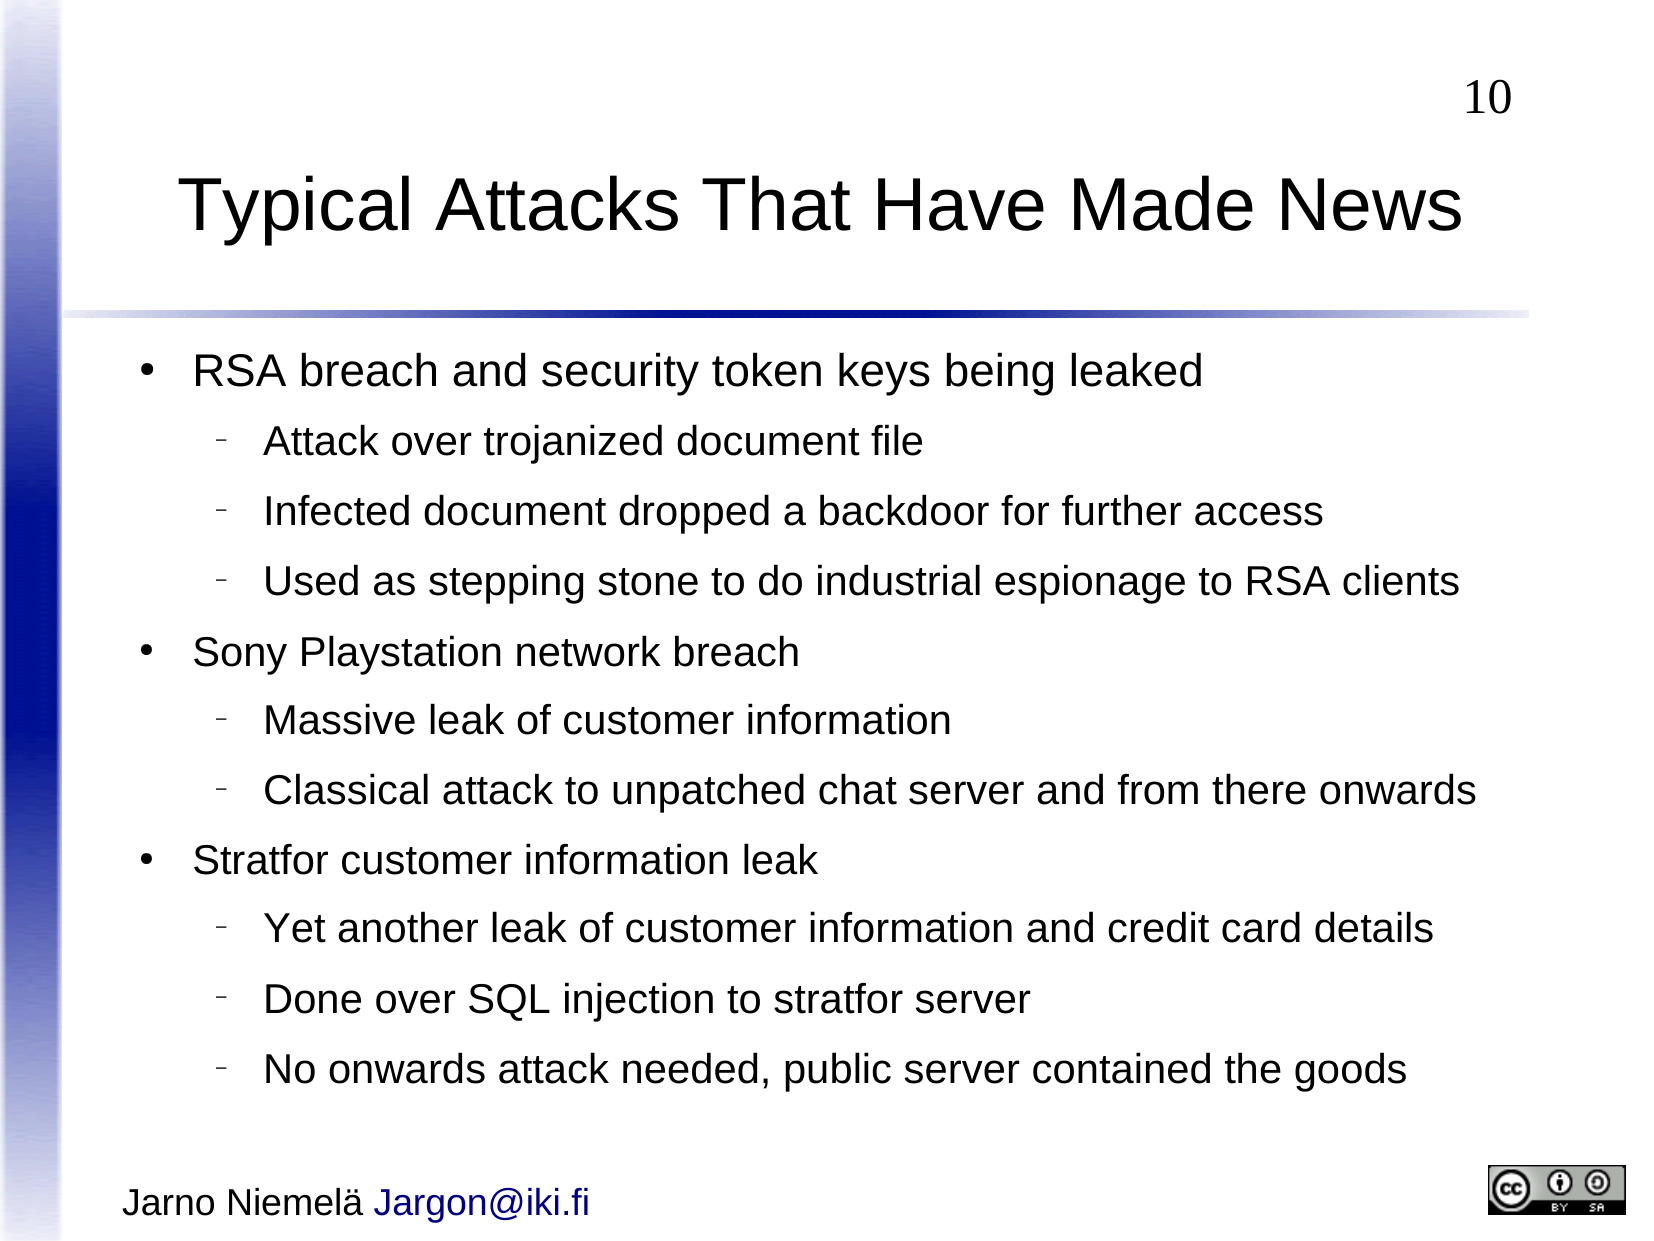

# Typical Attacks That Have Made News
RSA breach and security token keys being leaked
Attack over trojanized document file
Infected document dropped a backdoor for further access
Used as stepping stone to do industrial espionage to RSA clients
Sony Playstation network breach
Massive leak of customer information
Classical attack to unpatched chat server and from there onwards
Stratfor customer information leak
Yet another leak of customer information and credit card details
Done over SQL injection to stratfor server
No onwards attack needed, public server contained the goods